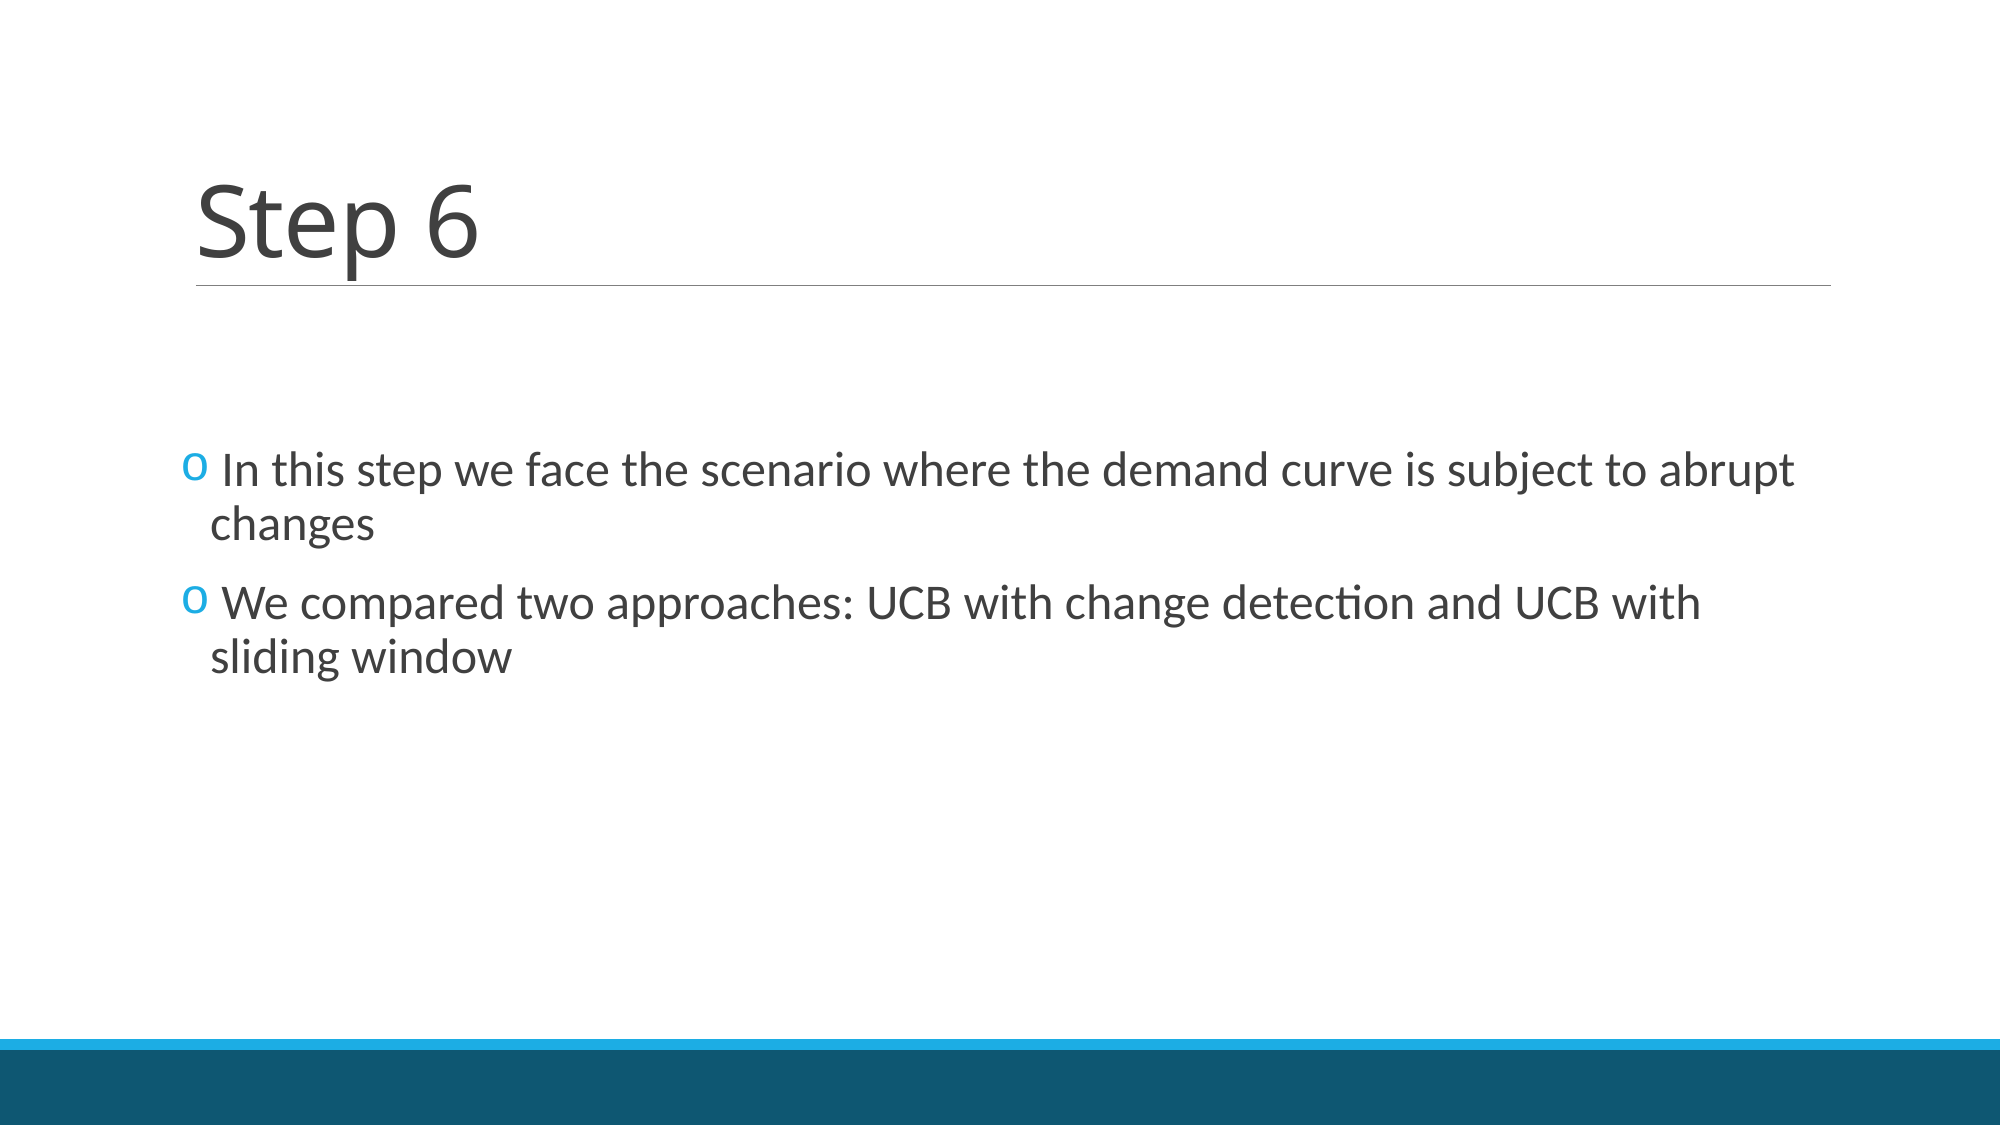

# Step 6
 In this step we face the scenario where the demand curve is subject to abrupt changes
 We compared two approaches: UCB with change detection and UCB with sliding window